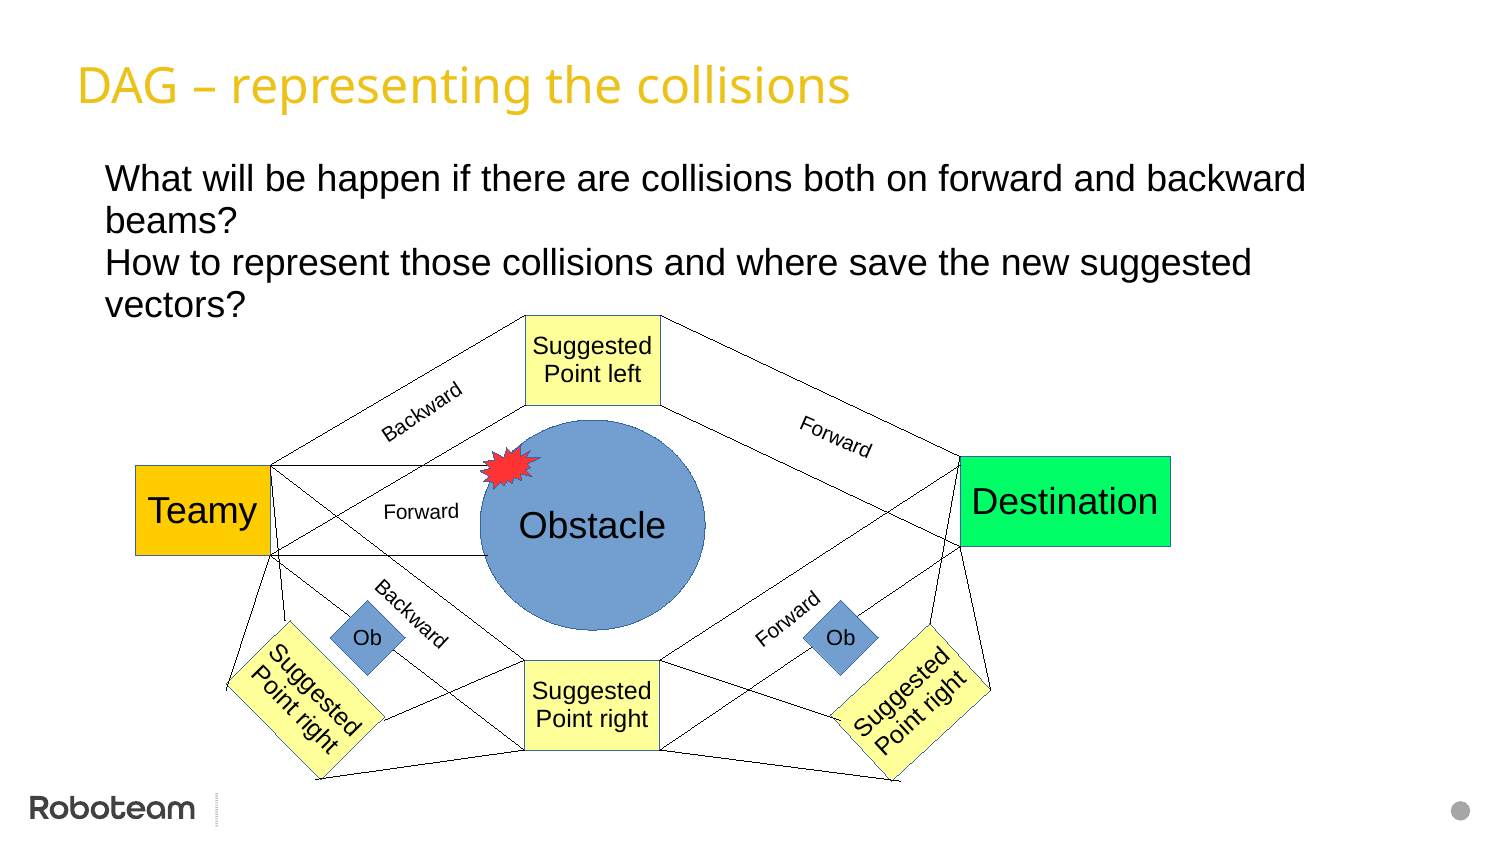

# DAG – representing the collisions
What will be happen if there are collisions both on forward and backward beams?
How to represent those collisions and where save the new suggested vectors?
Suggested
Point left
Backward
Obstacle
Forward
Destination
Teamy
Forward
Forward
Ob
Ob
Backward
Suggested
Point right
Suggested
Point right
Suggested
Point right